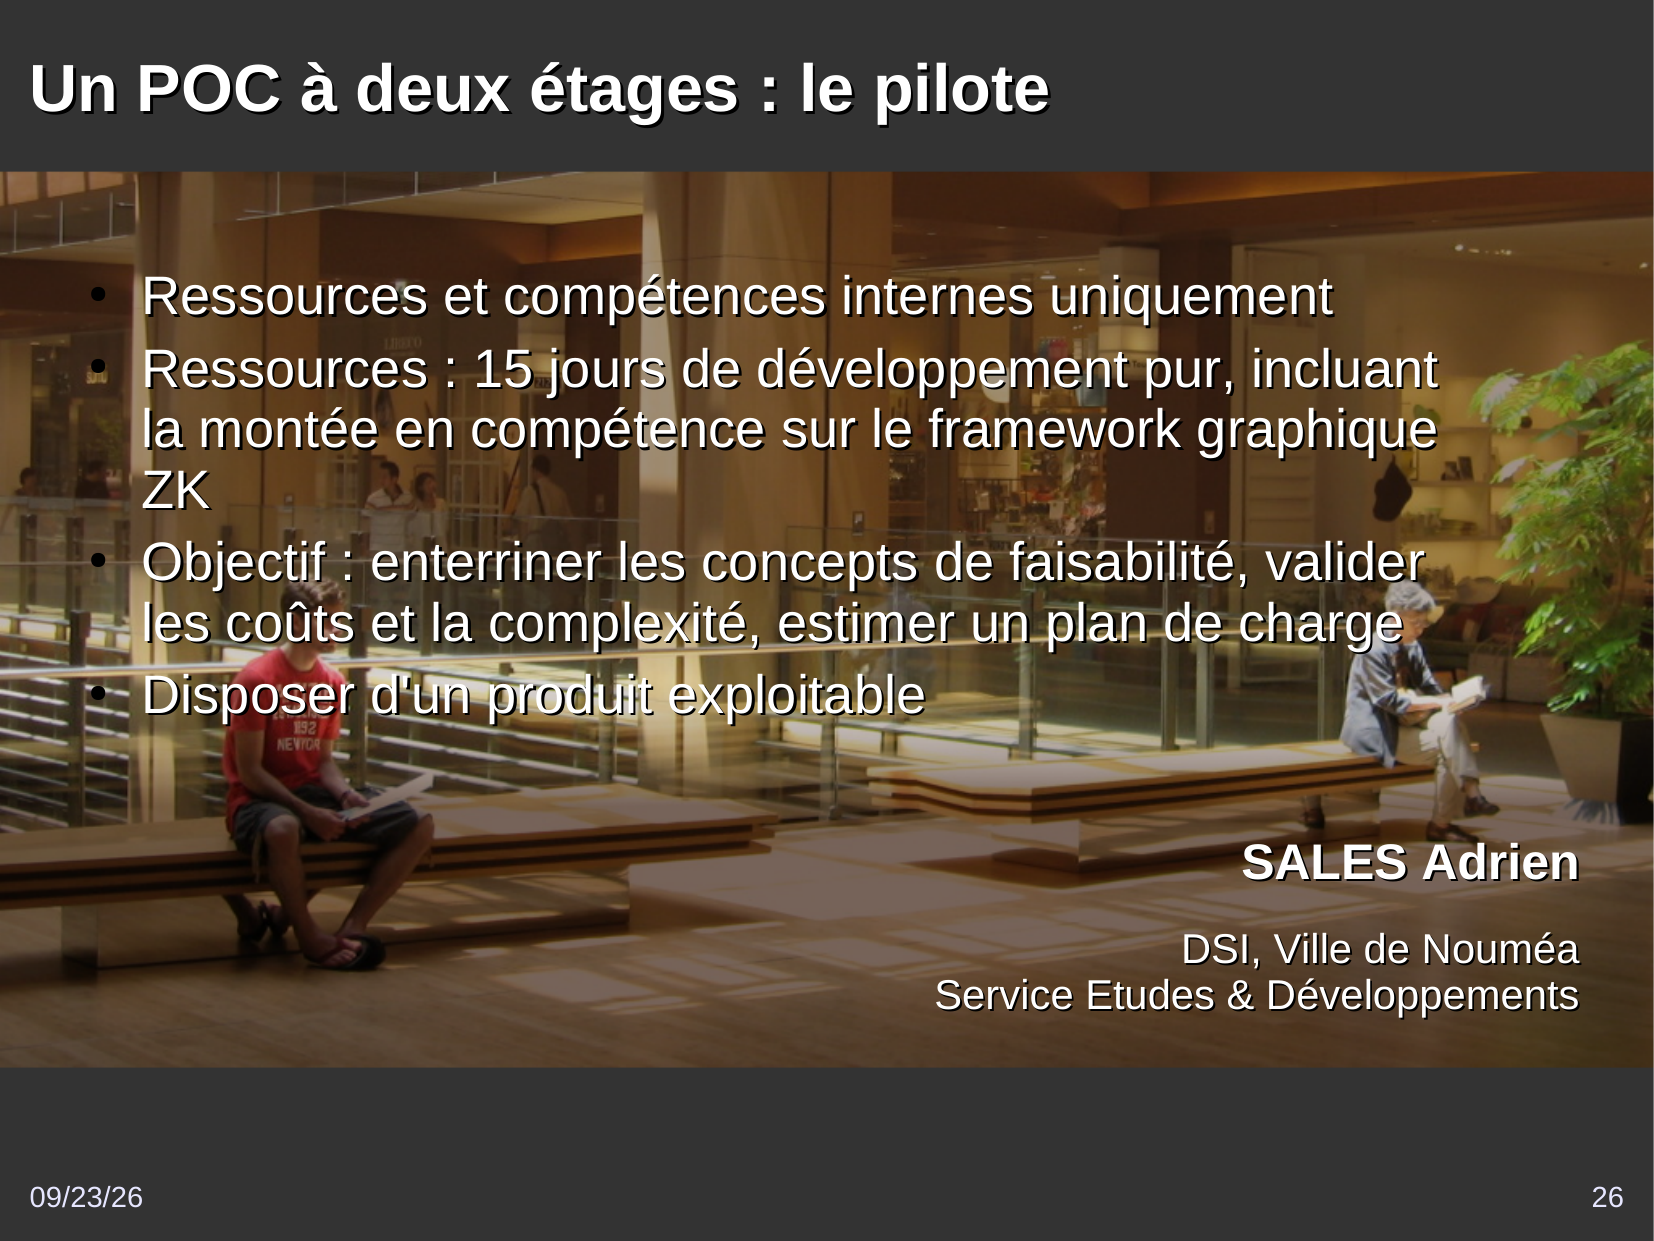

# Un POC à deux étages : le pilote
Ressources et compétences internes uniquement
Ressources : 15 jours de développement pur, incluant la montée en compétence sur le framework graphique ZK
Objectif : enterriner les concepts de faisabilité, valider les coûts et la complexité, estimer un plan de charge
Disposer d'un produit exploitable
26